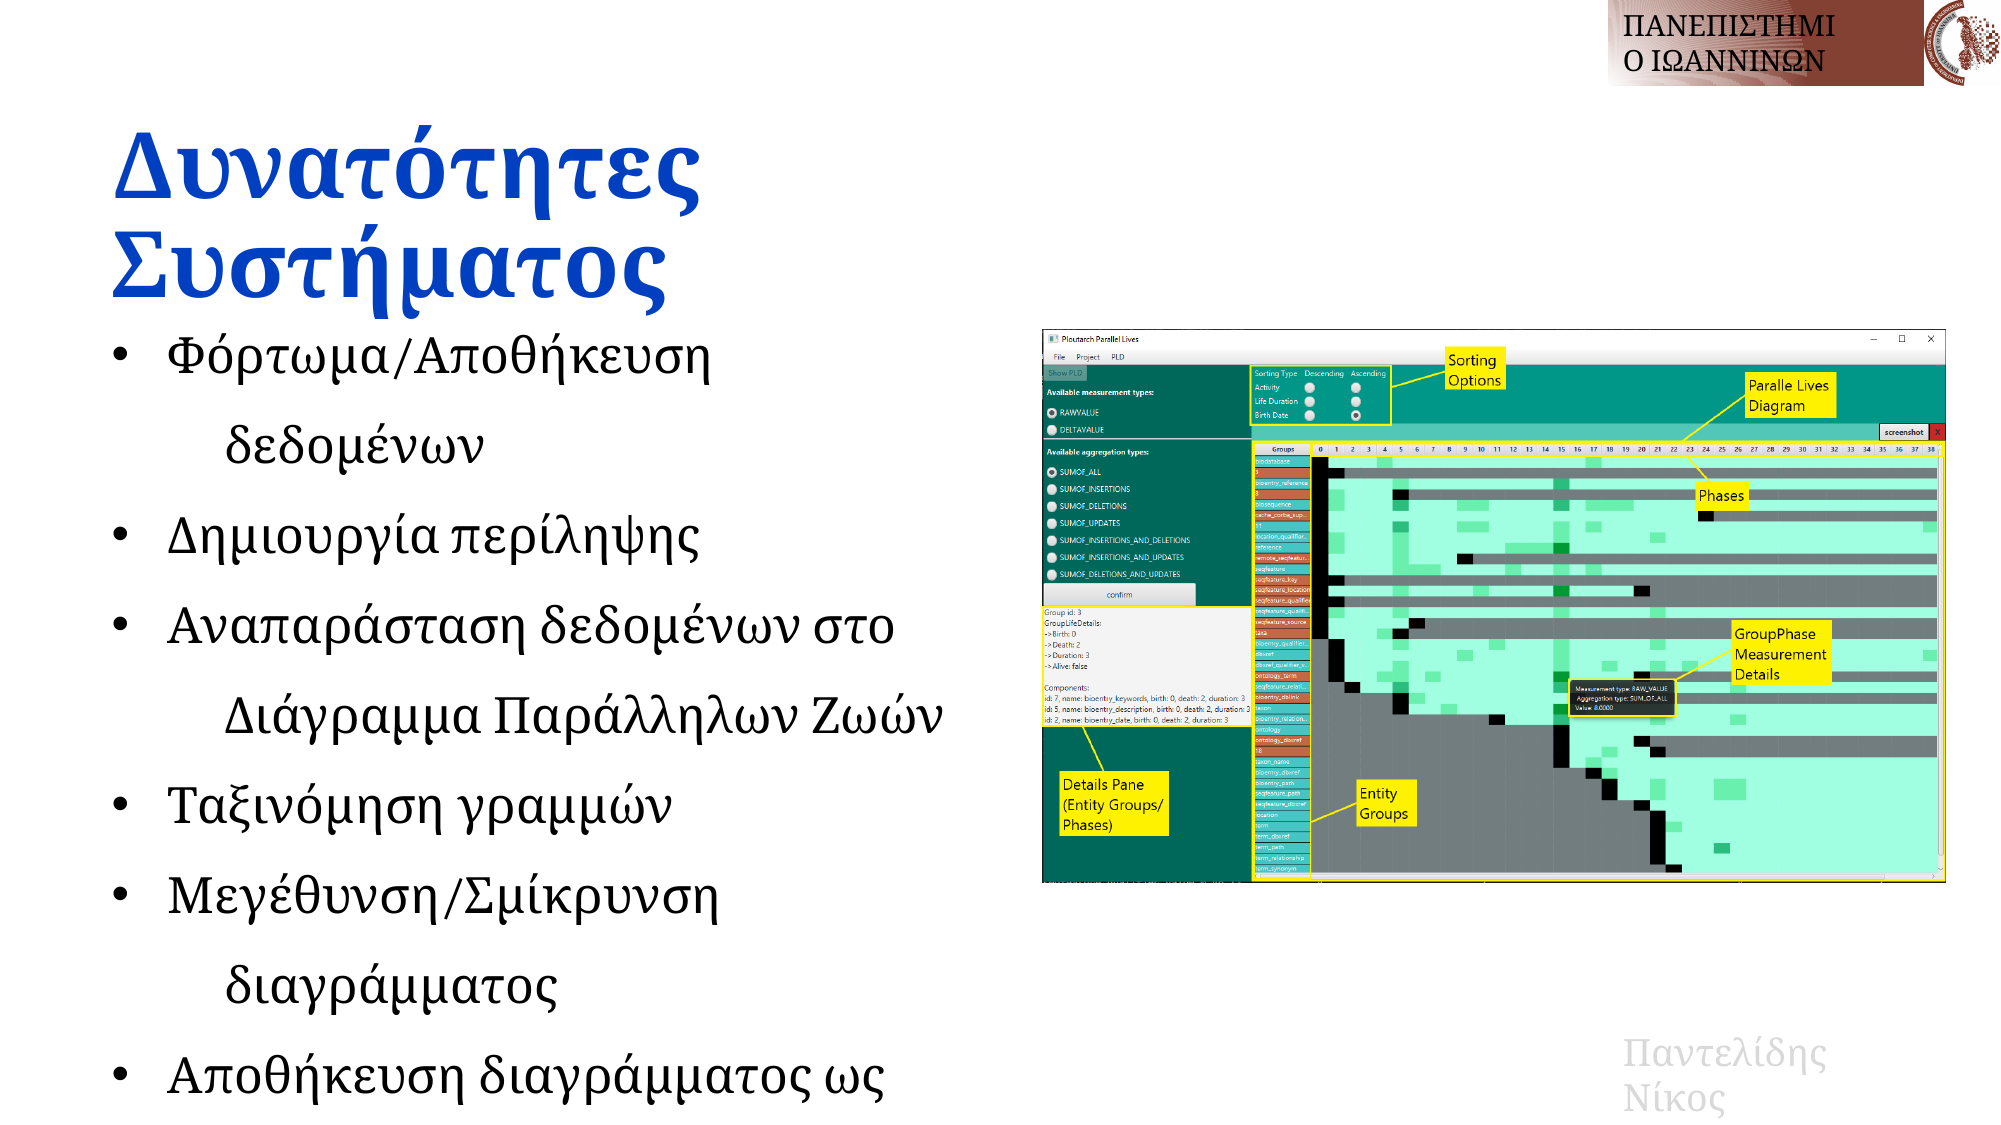

Δυνατότητες Συστήματος
Φόρτωμα/Αποθήκευση δεδομένων
Δημιουργία περίληψης
Αναπαράσταση δεδομένων στο Διάγραμμα Παράλληλων Ζωών
Ταξινόμηση γραμμών
Μεγέθυνση/Σμίκρυνση διαγράμματος
Αποθήκευση διαγράμματος ως εικόνα